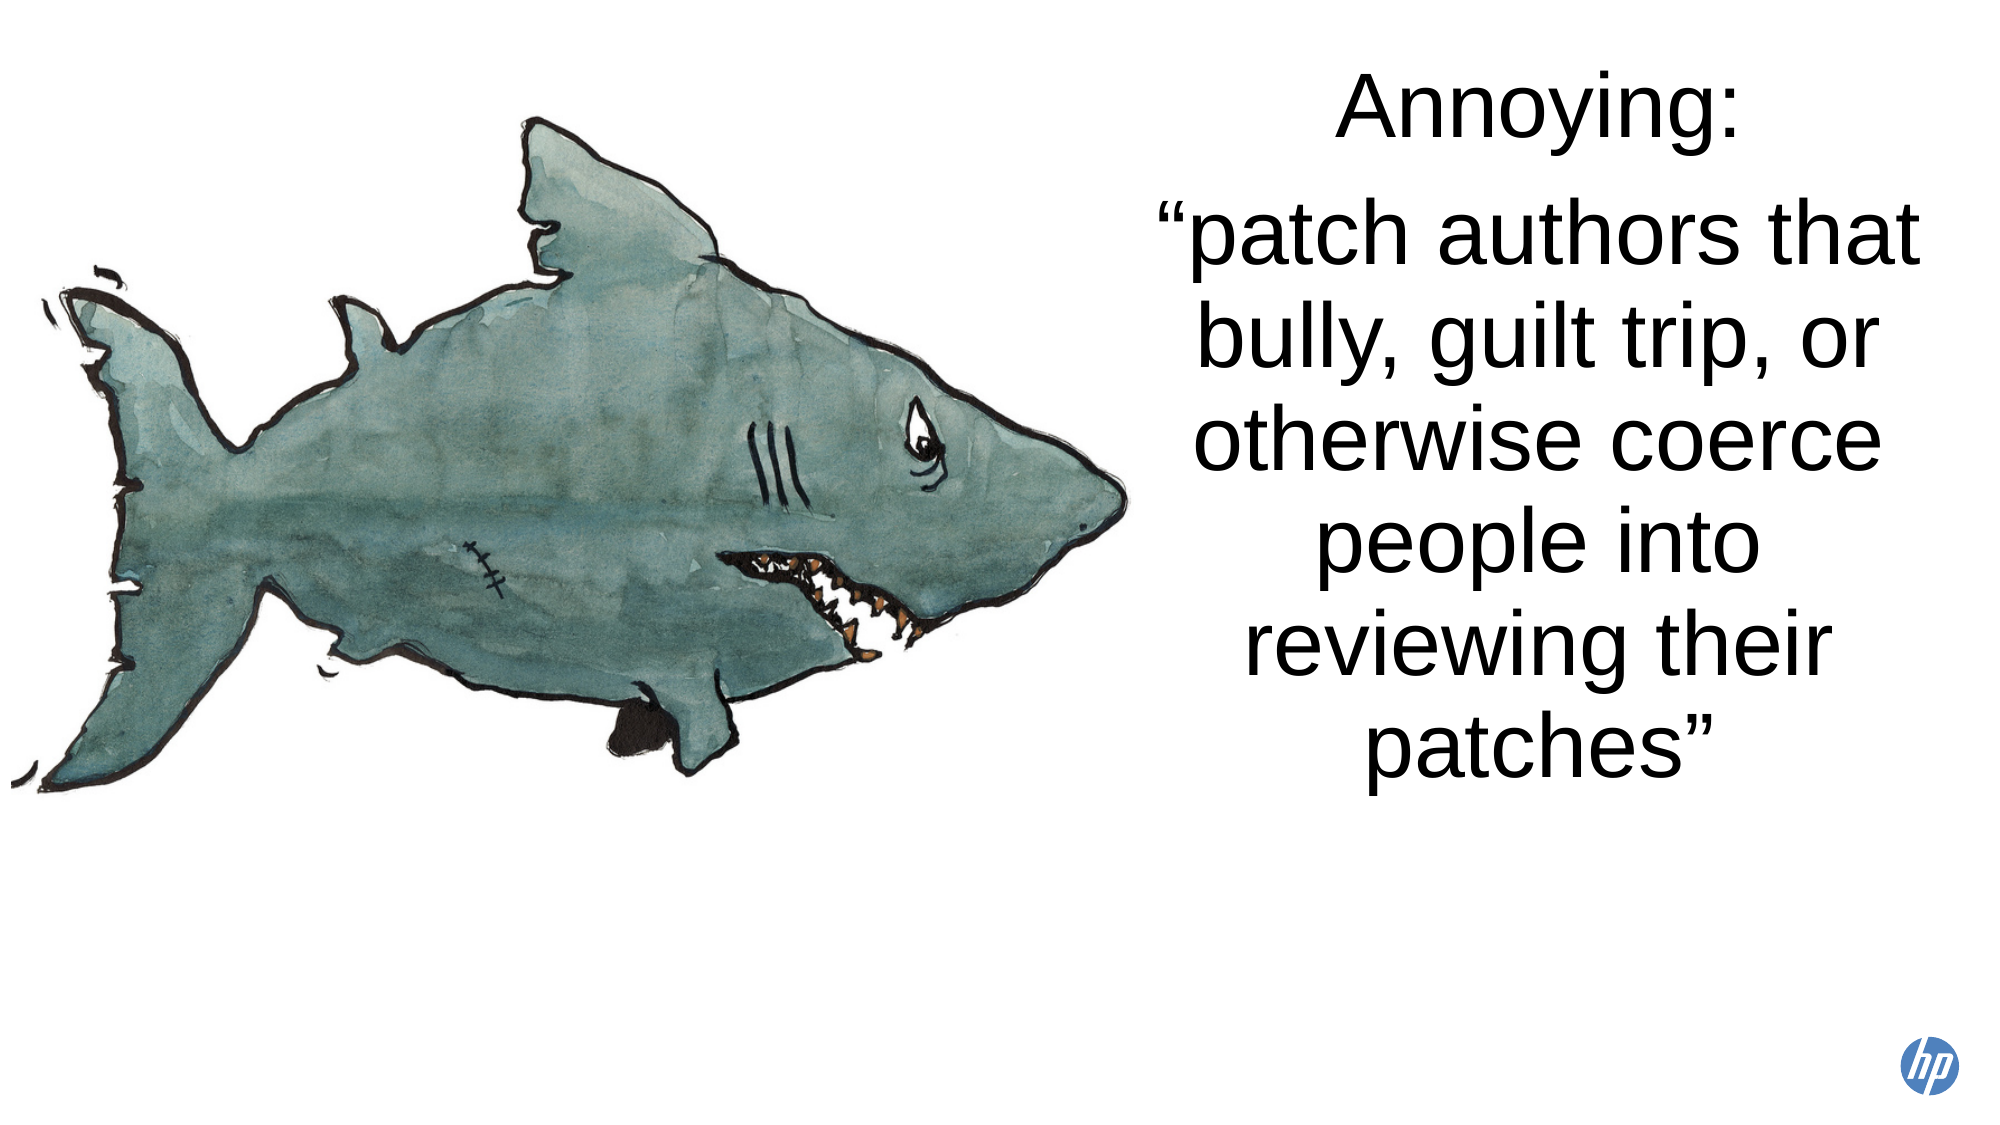

Annoying:
“patch authors that bully, guilt trip, or otherwise coerce people into reviewing their patches”